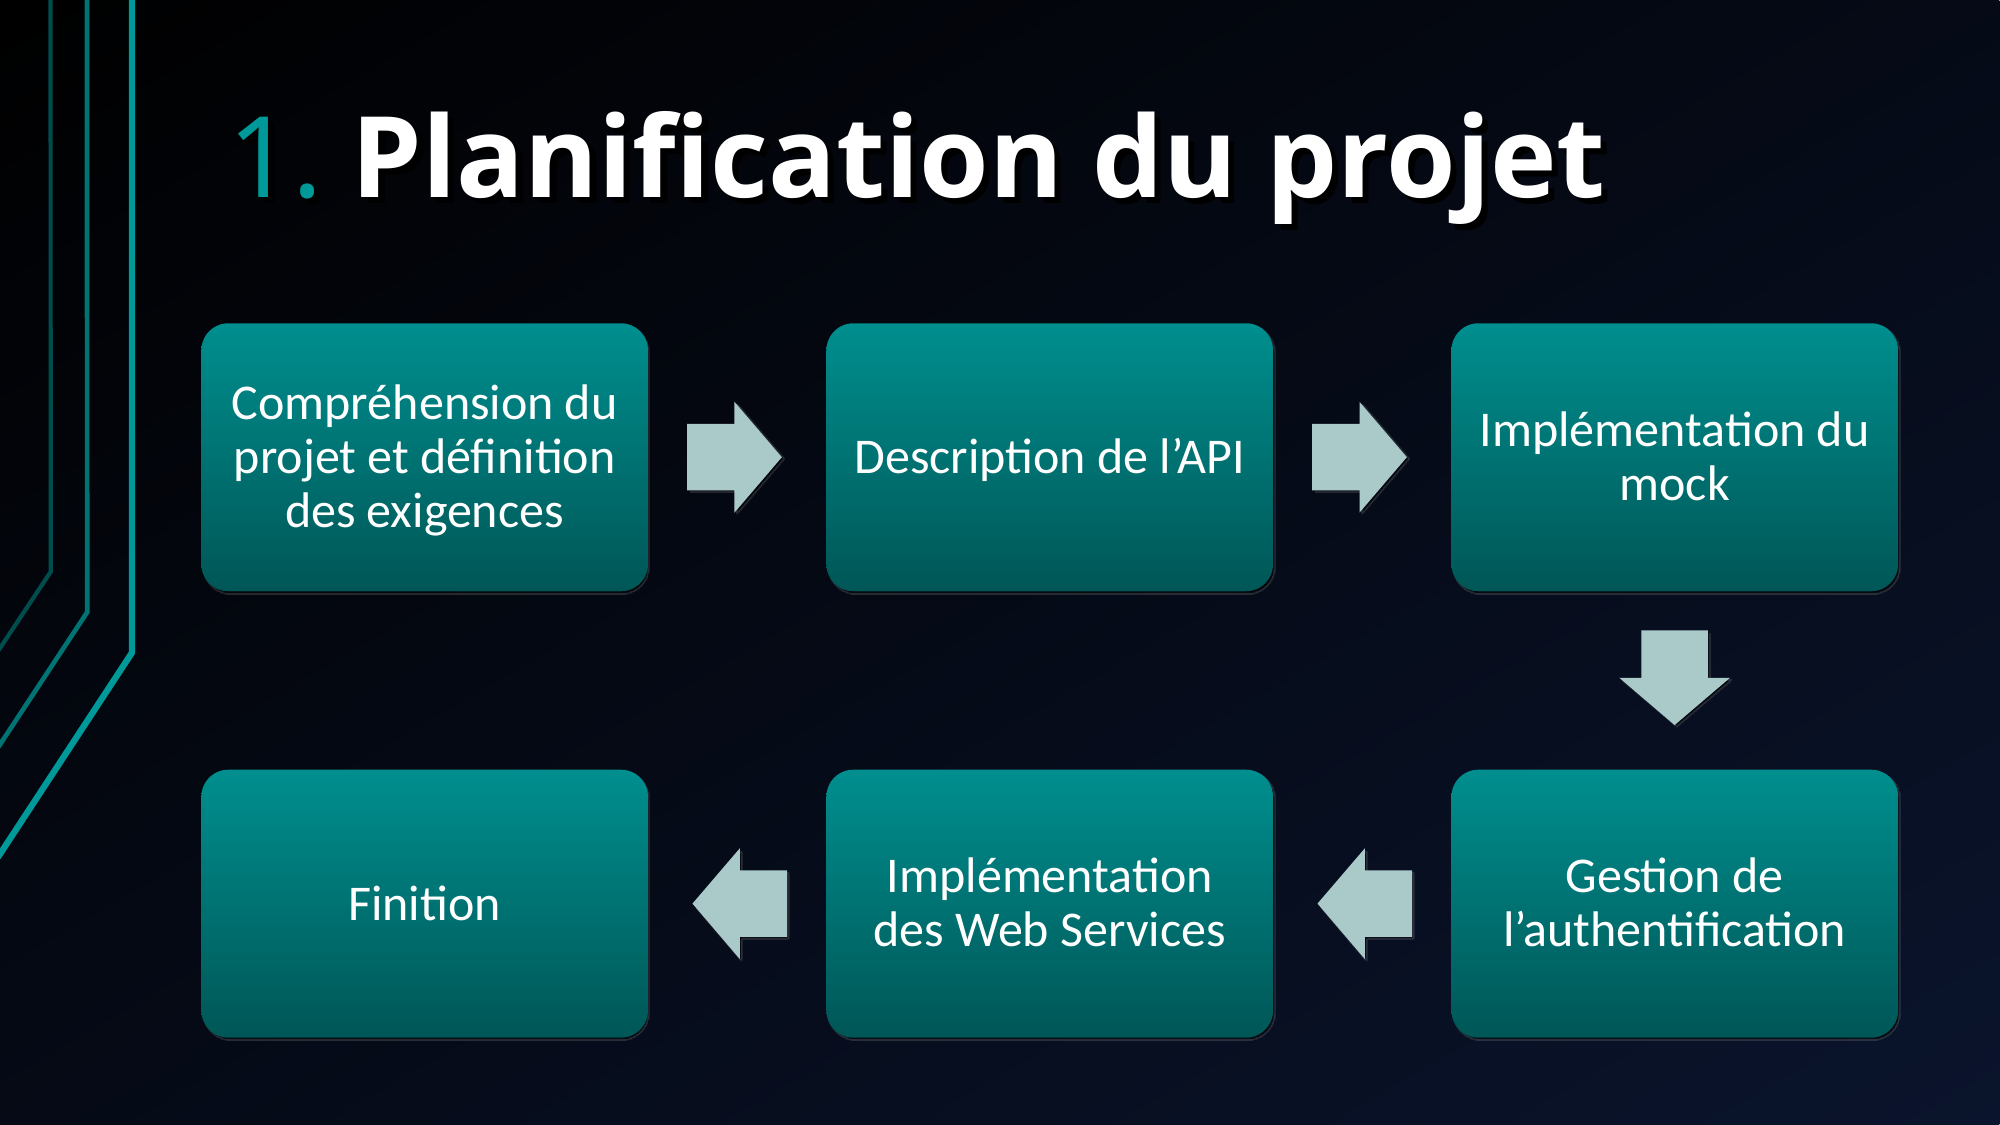

# Planification du projet
Compréhension du projet et définition des exigences
Description de l’API
Implémentation du mock
Finition
Implémentation des Web Services
Gestion de l’authentification